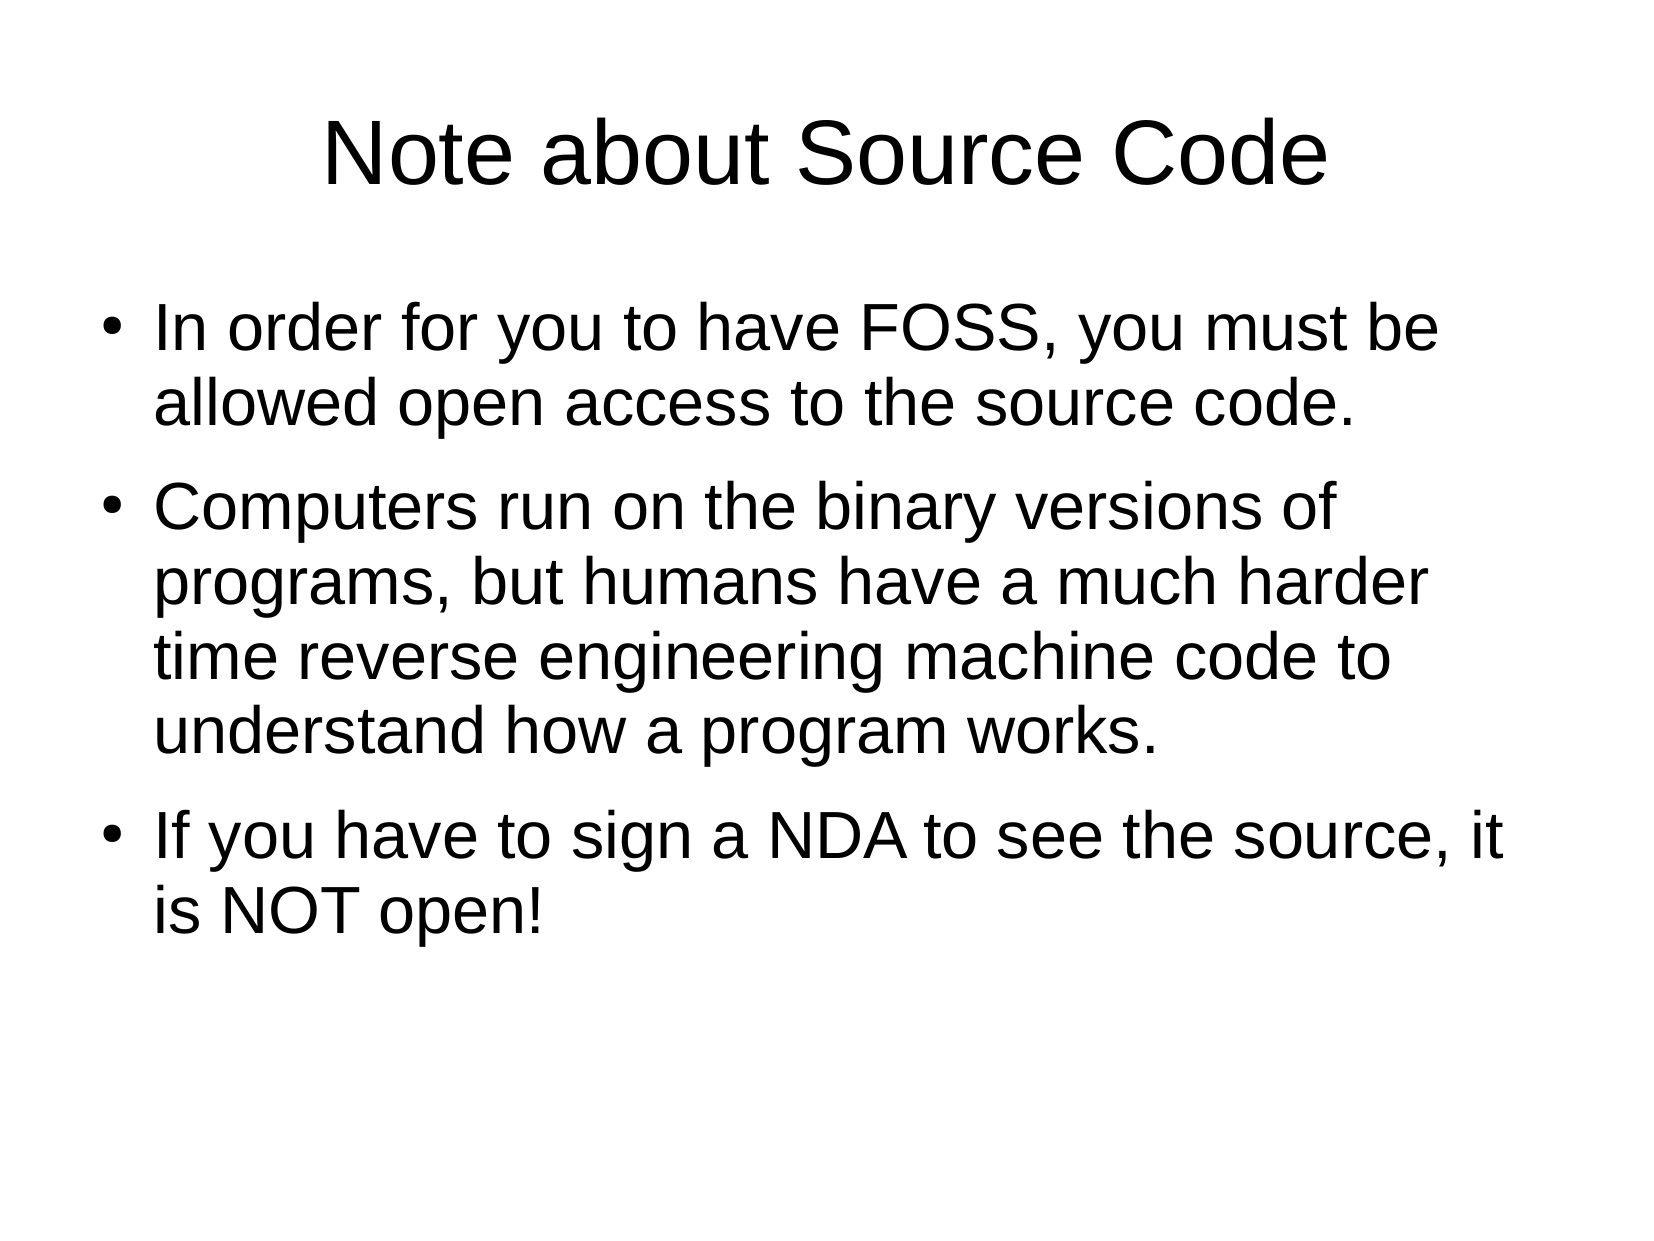

# Note about Source Code
In order for you to have FOSS, you must be allowed open access to the source code.
Computers run on the binary versions of programs, but humans have a much harder time reverse engineering machine code to understand how a program works.
If you have to sign a NDA to see the source, it is NOT open!